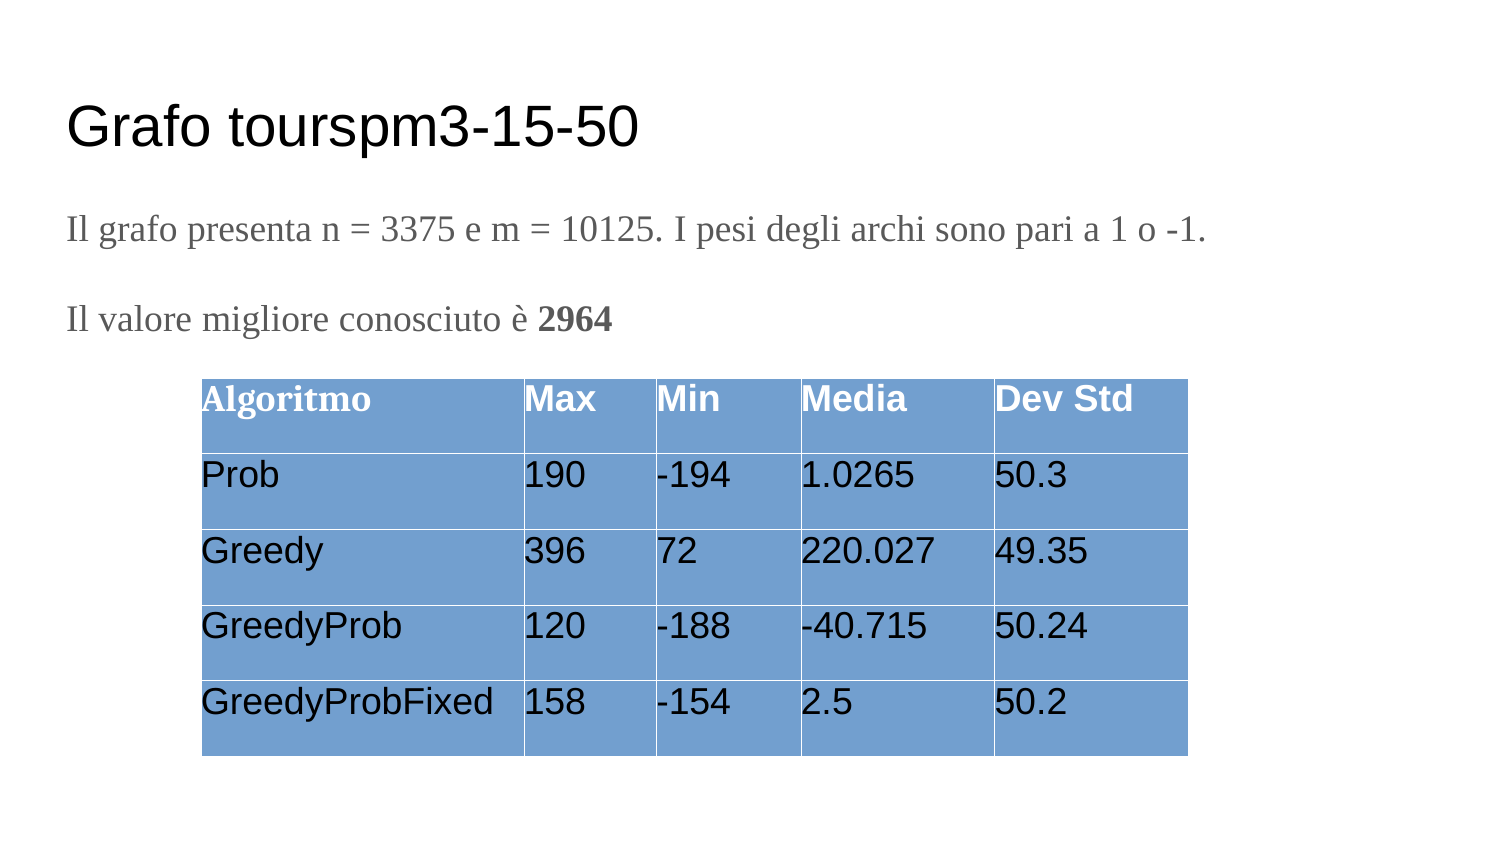

# Grafo tourspm3-15-50
Il grafo presenta n = 3375 e m = 10125. I pesi degli archi sono pari a 1 o -1.
Il valore migliore conosciuto è 2964
| Algoritmo | Max | Min | Media | Dev Std |
| --- | --- | --- | --- | --- |
| Prob | 190 | -194 | 1.0265 | 50.3 |
| Greedy | 396 | 72 | 220.027 | 49.35 |
| GreedyProb | 120 | -188 | -40.715 | 50.24 |
| GreedyProbFixed | 158 | -154 | 2.5 | 50.2 |